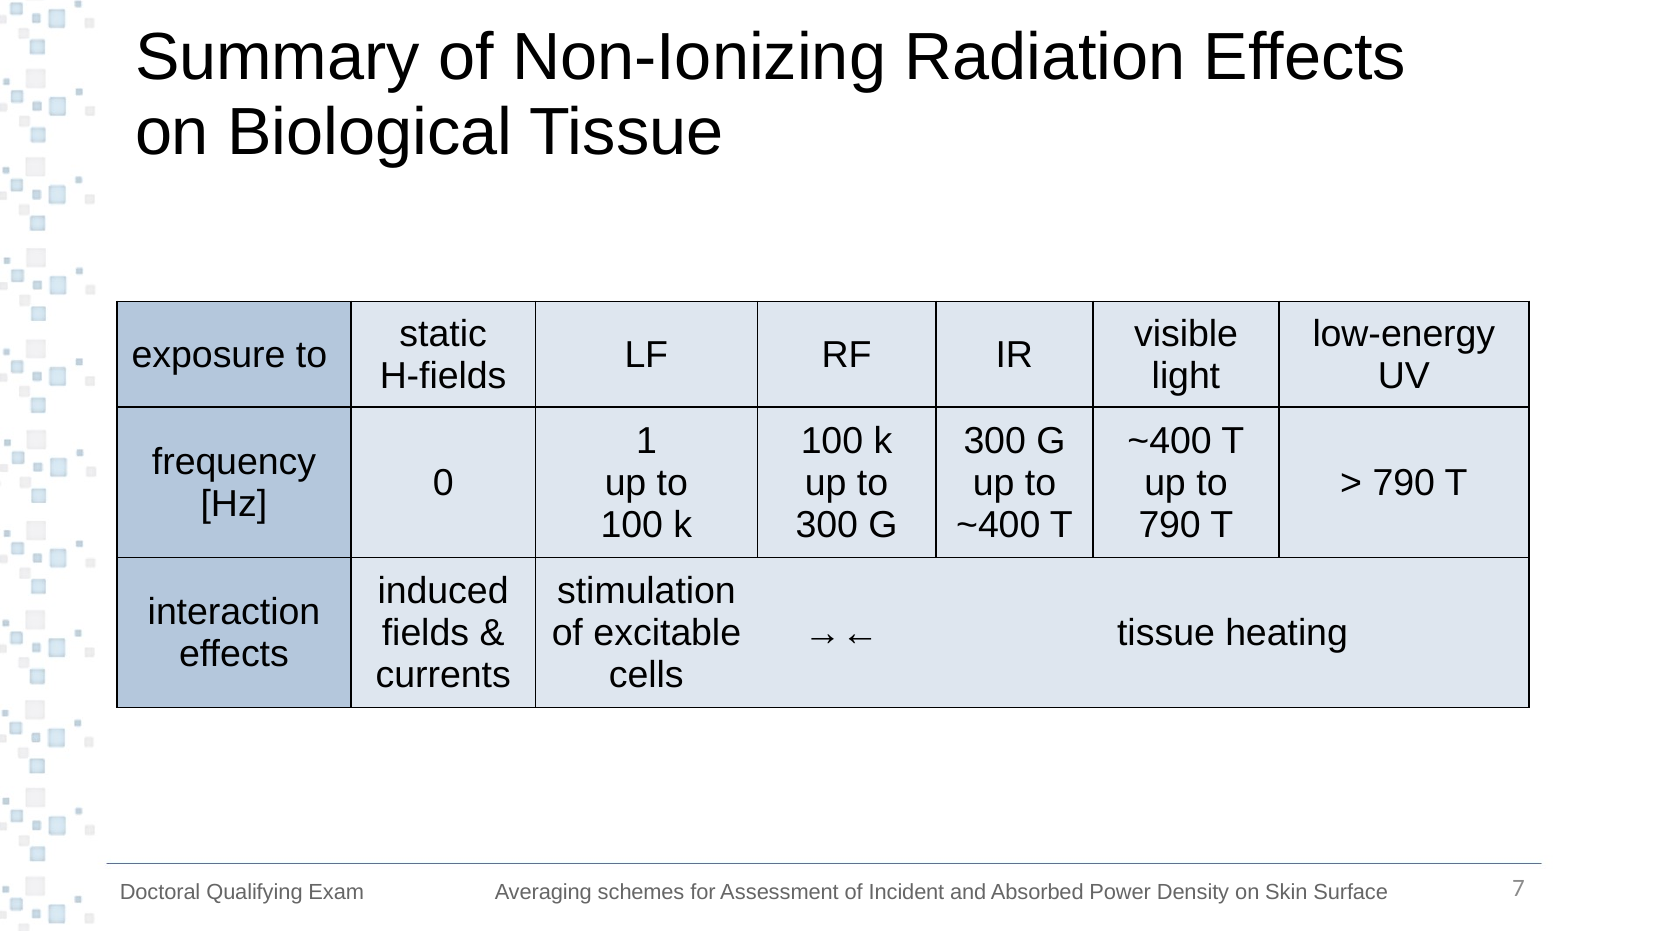

# Summary of Non-Ionizing Radiation Effects on Biological Tissue
| exposure to | static H-fields | LF | RF | IR | visible light | low-energy UV |
| --- | --- | --- | --- | --- | --- | --- |
| frequency [Hz] | 0 | 1 up to 100 k | 100 k up to 300 G | 300 G up to ~400 T | ~400 T up to 790 T | > 790 T |
| interaction effects | induced fields & currents | stimulation of excitable cells | →← | tissue heating | | |
7
Doctoral Qualifying Exam		Averaging schemes for Assessment of Incident and Absorbed Power Density on Skin Surface